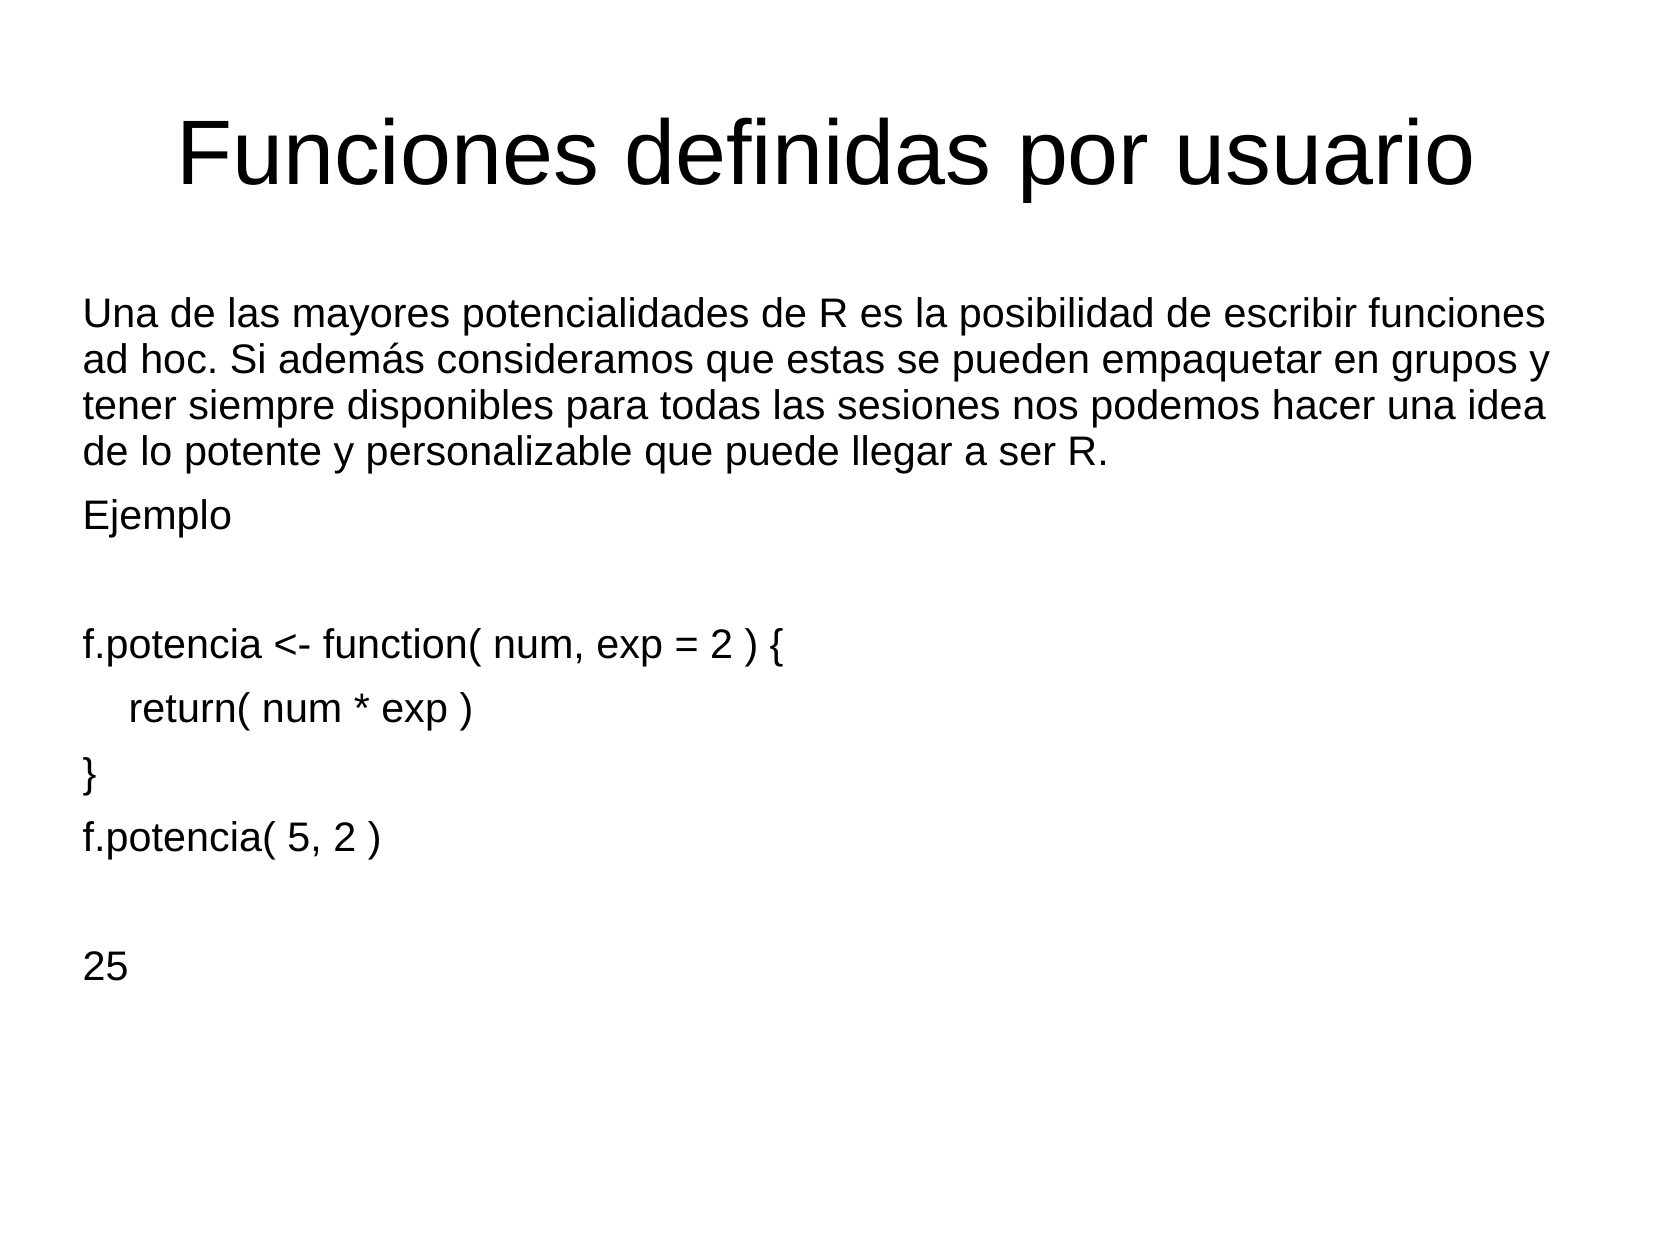

# Funciones definidas por usuario
Una de las mayores potencialidades de R es la posibilidad de escribir funciones ad hoc. Si además consideramos que estas se pueden empaquetar en grupos y tener siempre disponibles para todas las sesiones nos podemos hacer una idea de lo potente y personalizable que puede llegar a ser R.
Ejemplo
f.potencia <- function( num, exp = 2 ) {
 return( num * exp )
}
f.potencia( 5, 2 )
25